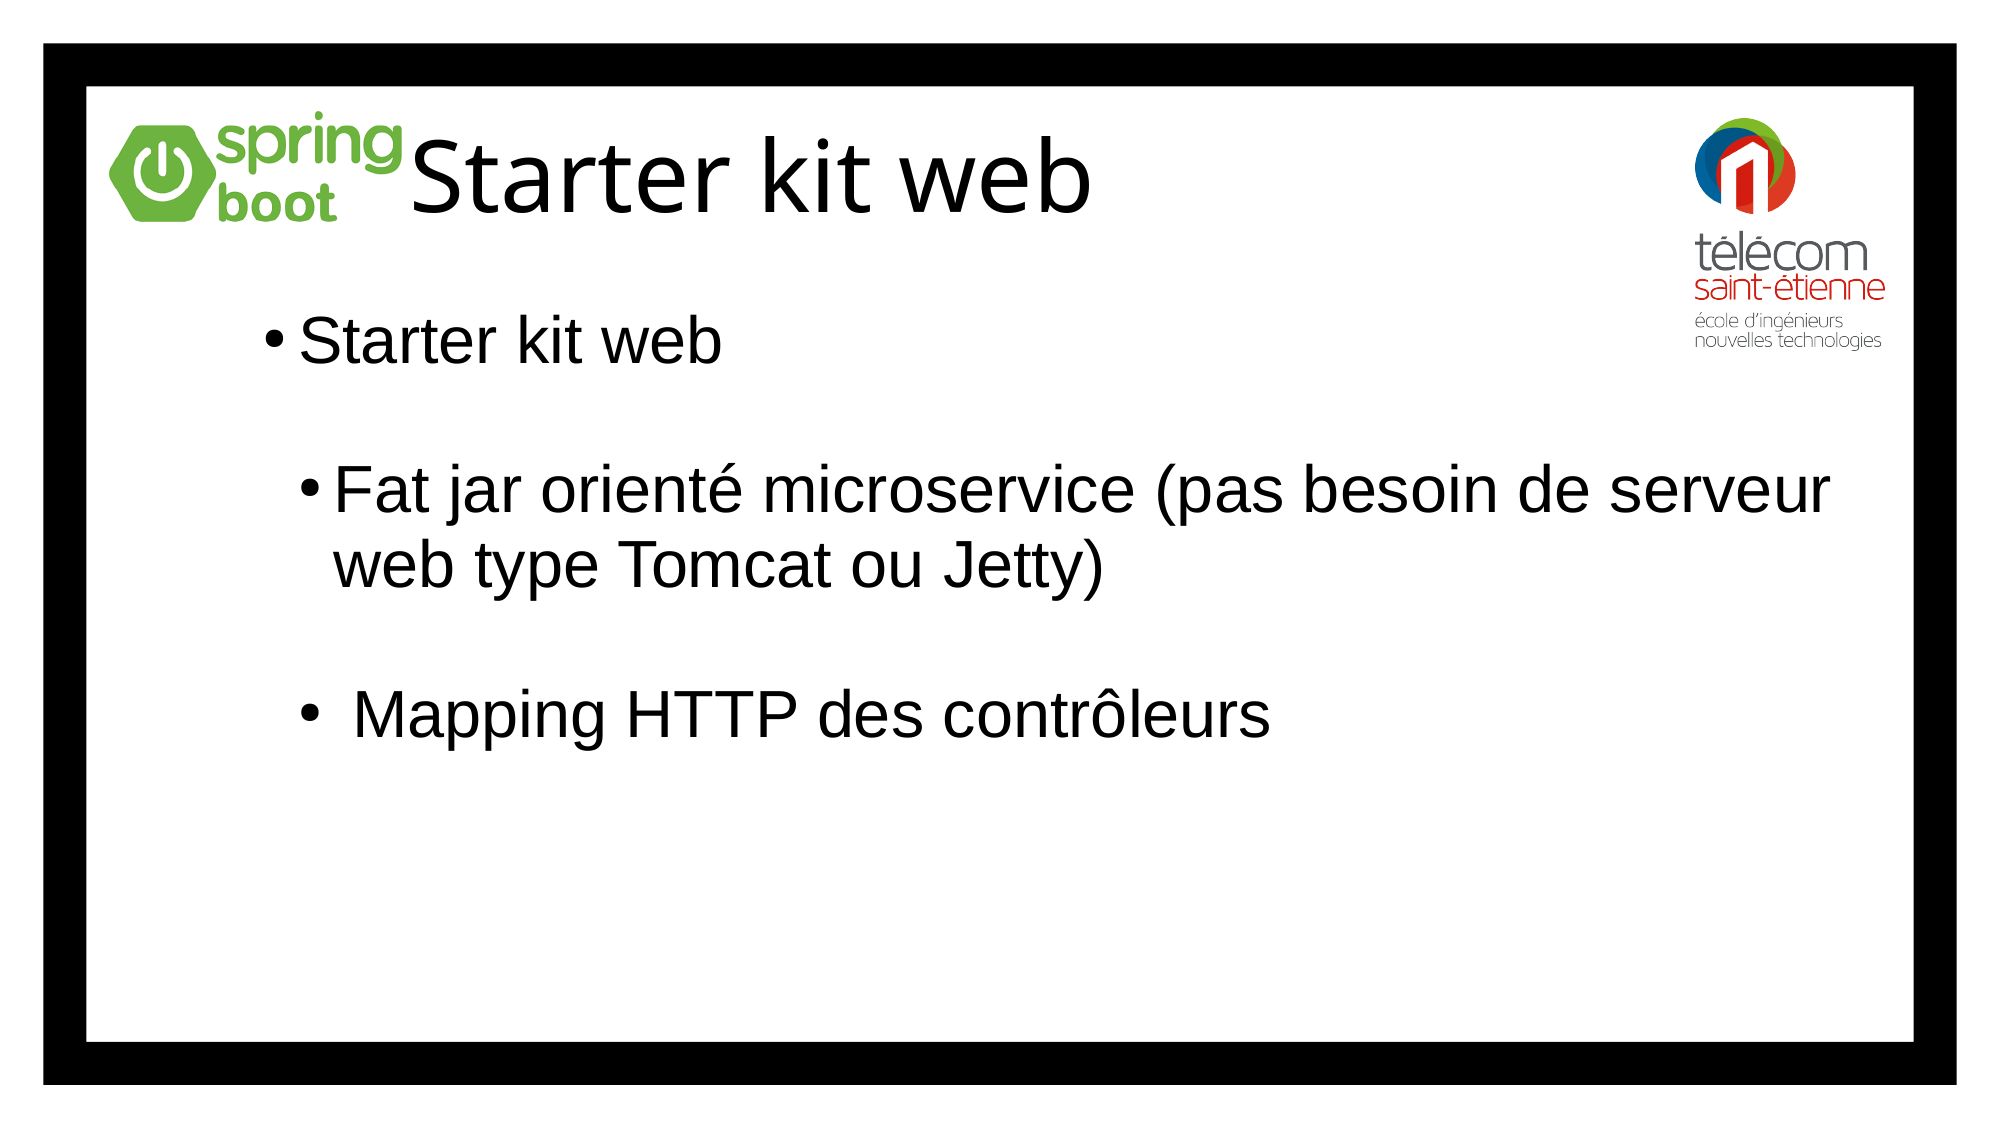

# Starter kit web
Starter kit web
Fat jar orienté microservice (pas besoin de serveur web type Tomcat ou Jetty)
 Mapping HTTP des contrôleurs